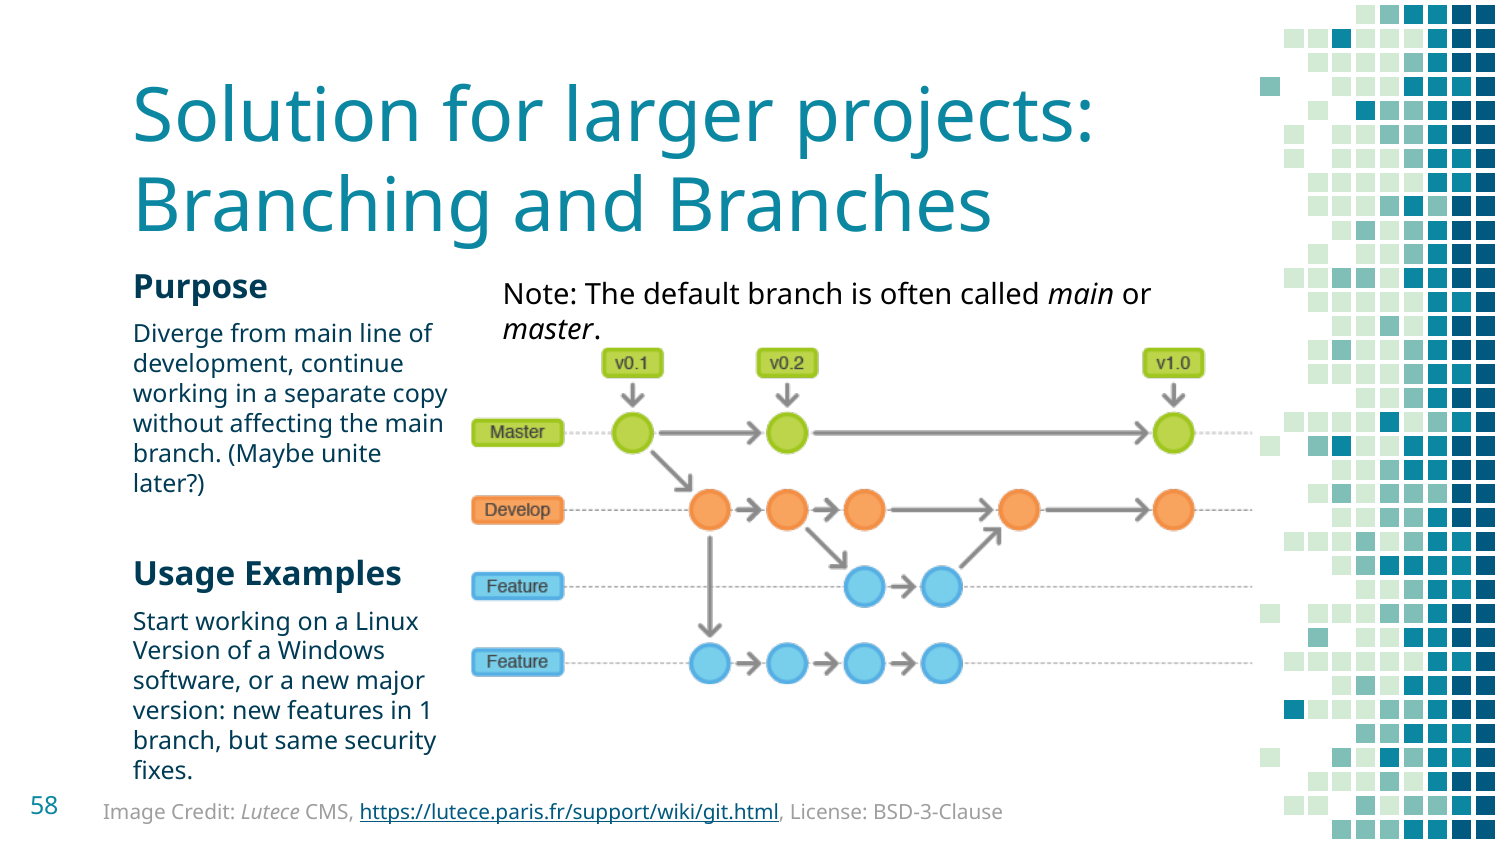

# Solution for larger projects: Branching and Branches
Purpose
Diverge from main line of development, continue working in a separate copy without affecting the main branch. (Maybe unite later?)
Usage Examples
Start working on a Linux Version of a Windows software, or a new major version: new features in 1 branch, but same security fixes.
Note: The default branch is often called main or master.
Image Credit: Lutece CMS, https://lutece.paris.fr/support/wiki/git.html, License: BSD-3-Clause